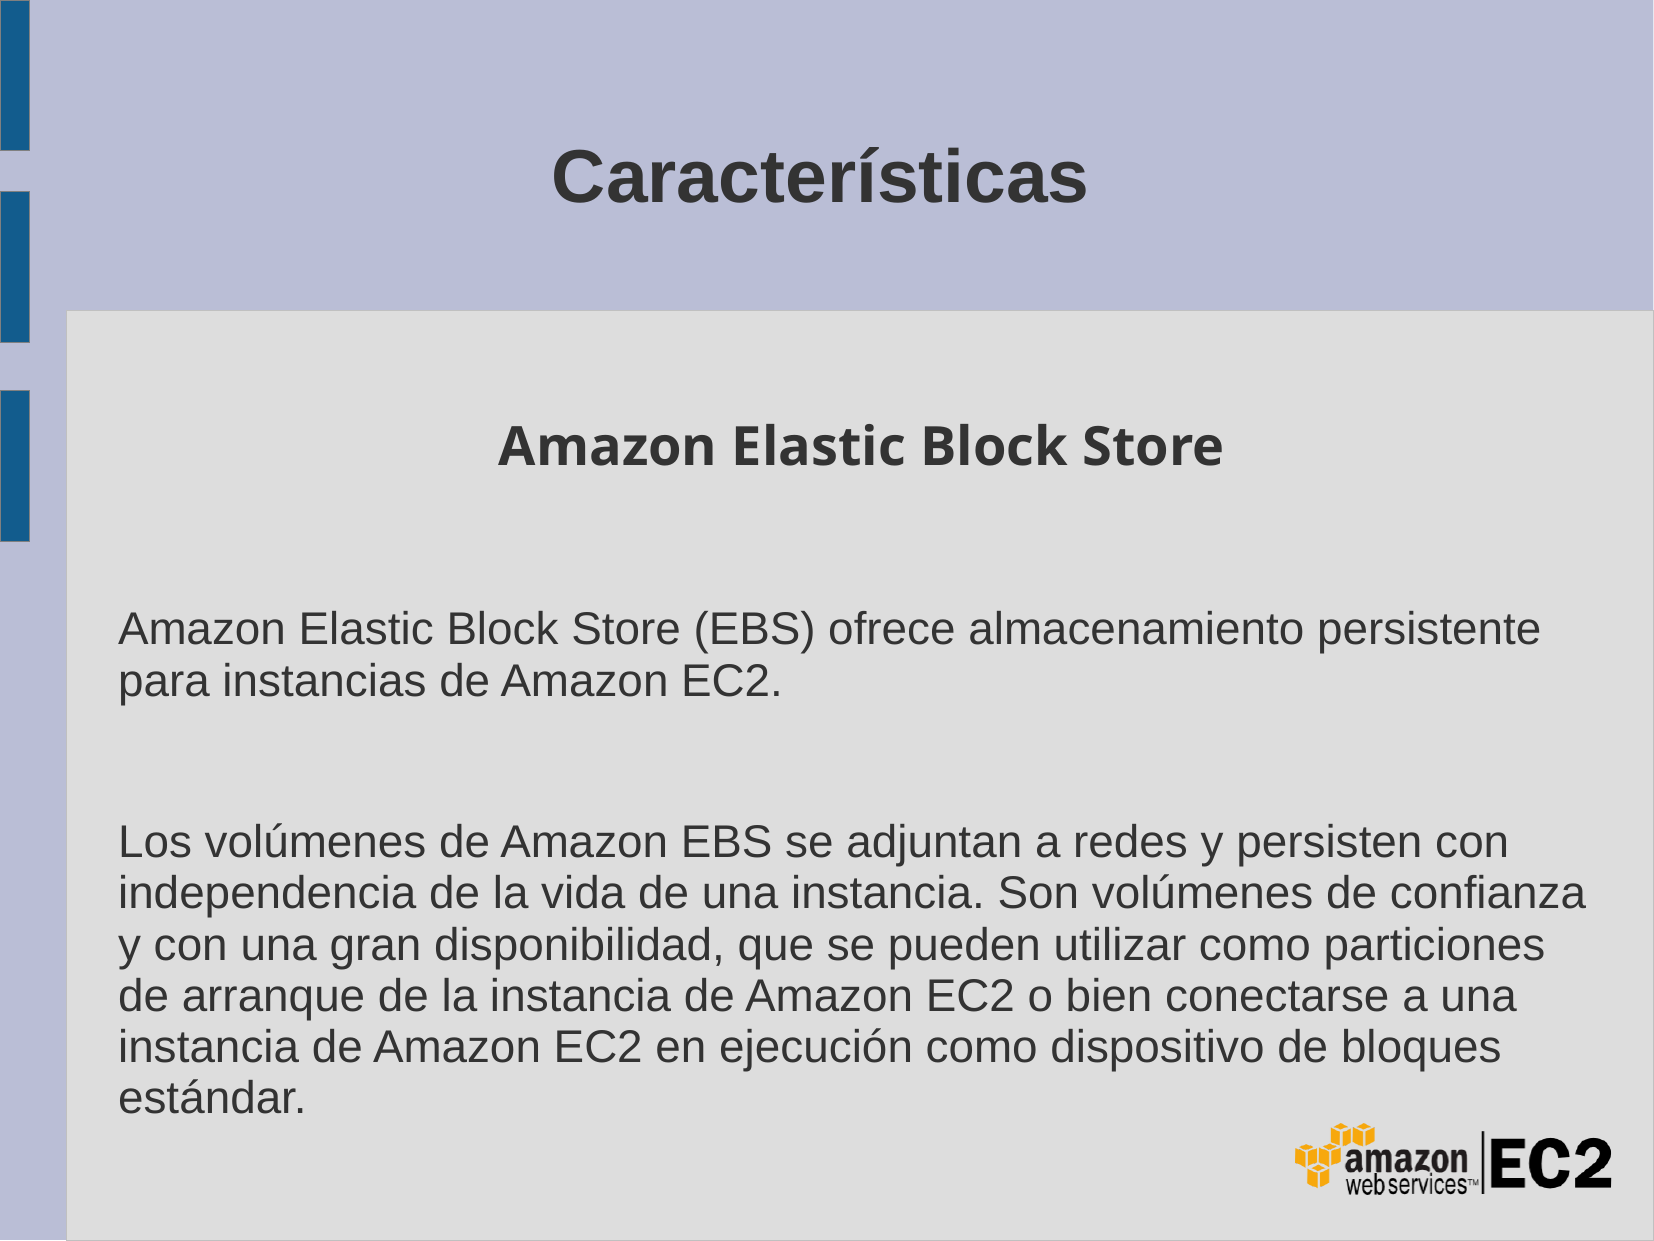

# Características
Amazon Elastic Block Store
Amazon Elastic Block Store (EBS) ofrece almacenamiento persistente para instancias de Amazon EC2.
Los volúmenes de Amazon EBS se adjuntan a redes y persisten con independencia de la vida de una instancia. Son volúmenes de confianza y con una gran disponibilidad, que se pueden utilizar como particiones de arranque de la instancia de Amazon EC2 o bien conectarse a una instancia de Amazon EC2 en ejecución como dispositivo de bloques estándar.